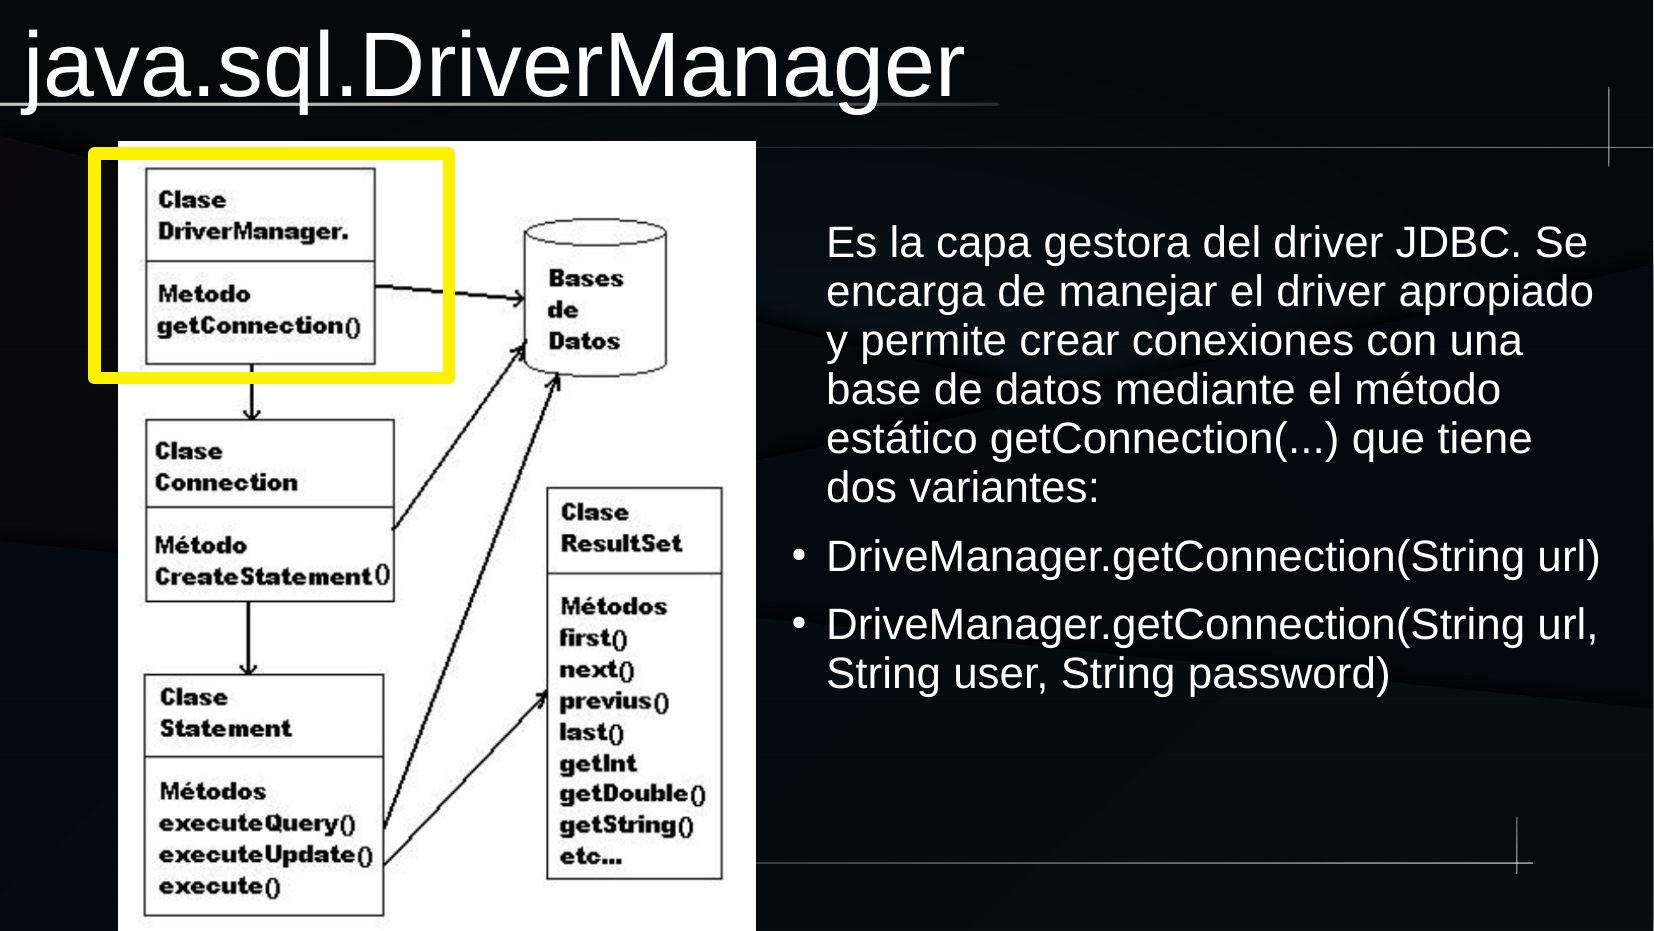

# java.sql.DriverManager
Es la capa gestora del driver JDBC. Se encarga de manejar el driver apropiado y permite crear conexiones con una base de datos mediante el método estático getConnection(...) que tiene dos variantes:
DriveManager.getConnection(String url)
DriveManager.getConnection(String url, String user, String password)